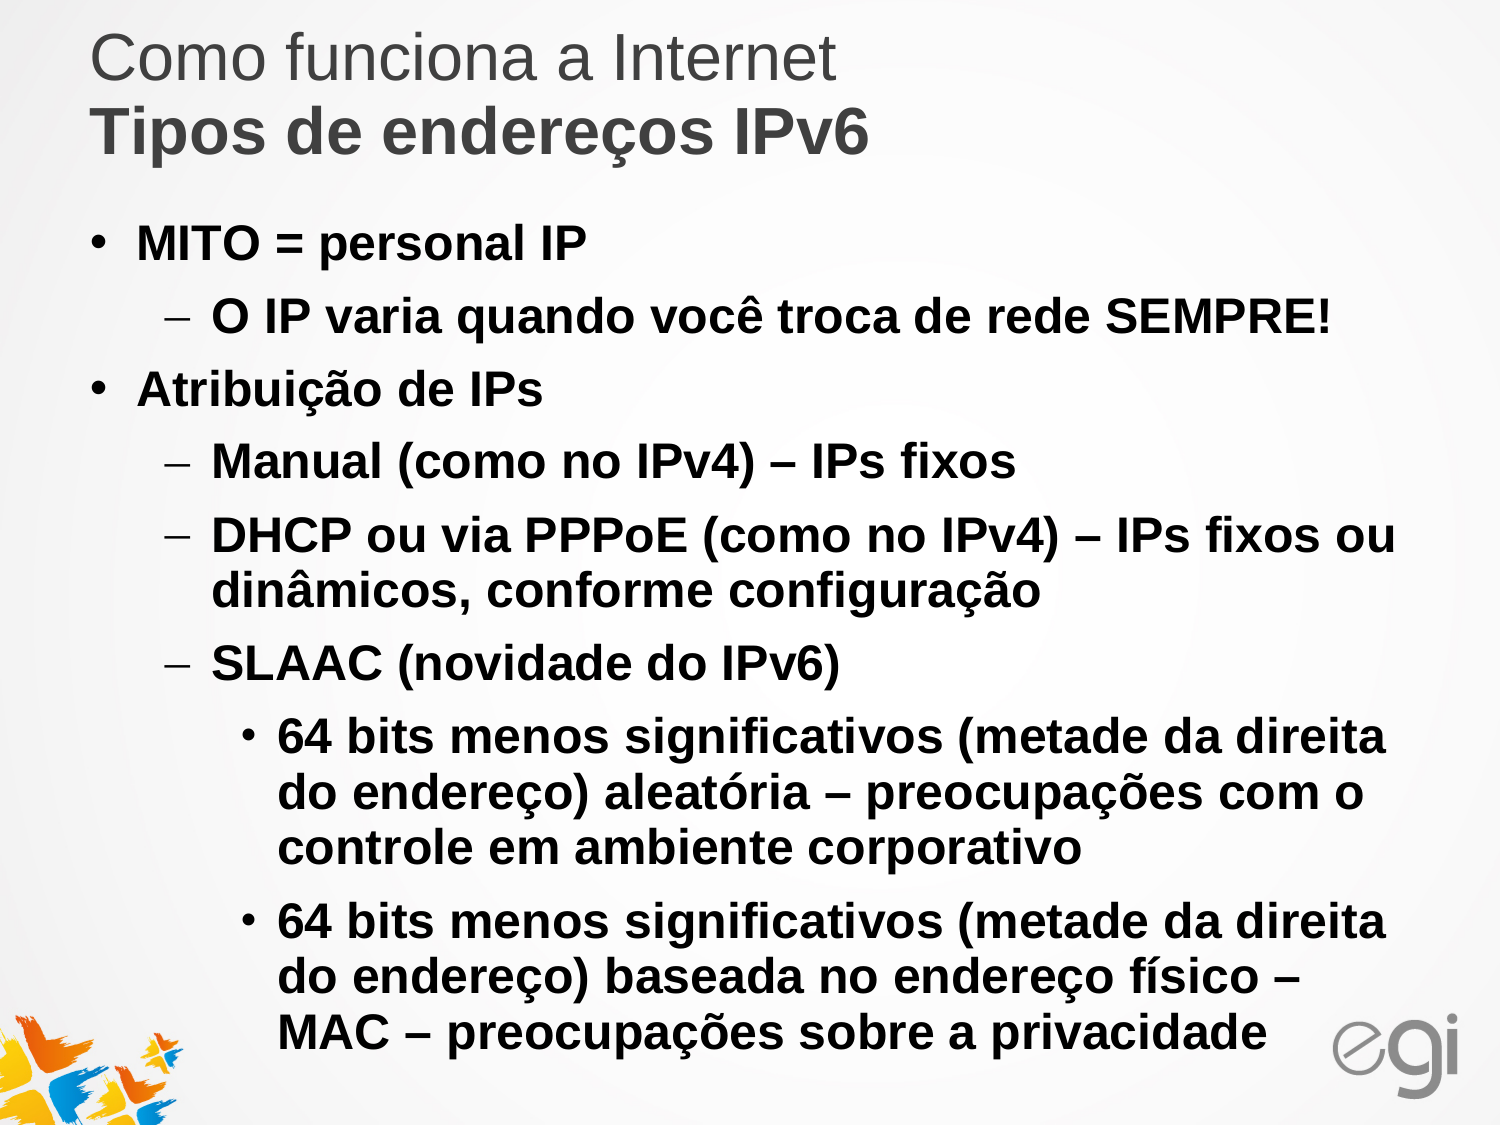

Como funciona a Internet
Tipos de endereços IPv6
MITO = personal IP
O IP varia quando você troca de rede SEMPRE!
Atribuição de IPs
Manual (como no IPv4) – IPs fixos
DHCP ou via PPPoE (como no IPv4) – IPs fixos ou dinâmicos, conforme configuração
SLAAC (novidade do IPv6)
64 bits menos significativos (metade da direita do endereço) aleatória – preocupações com o controle em ambiente corporativo
64 bits menos significativos (metade da direita do endereço) baseada no endereço físico – MAC – preocupações sobre a privacidade